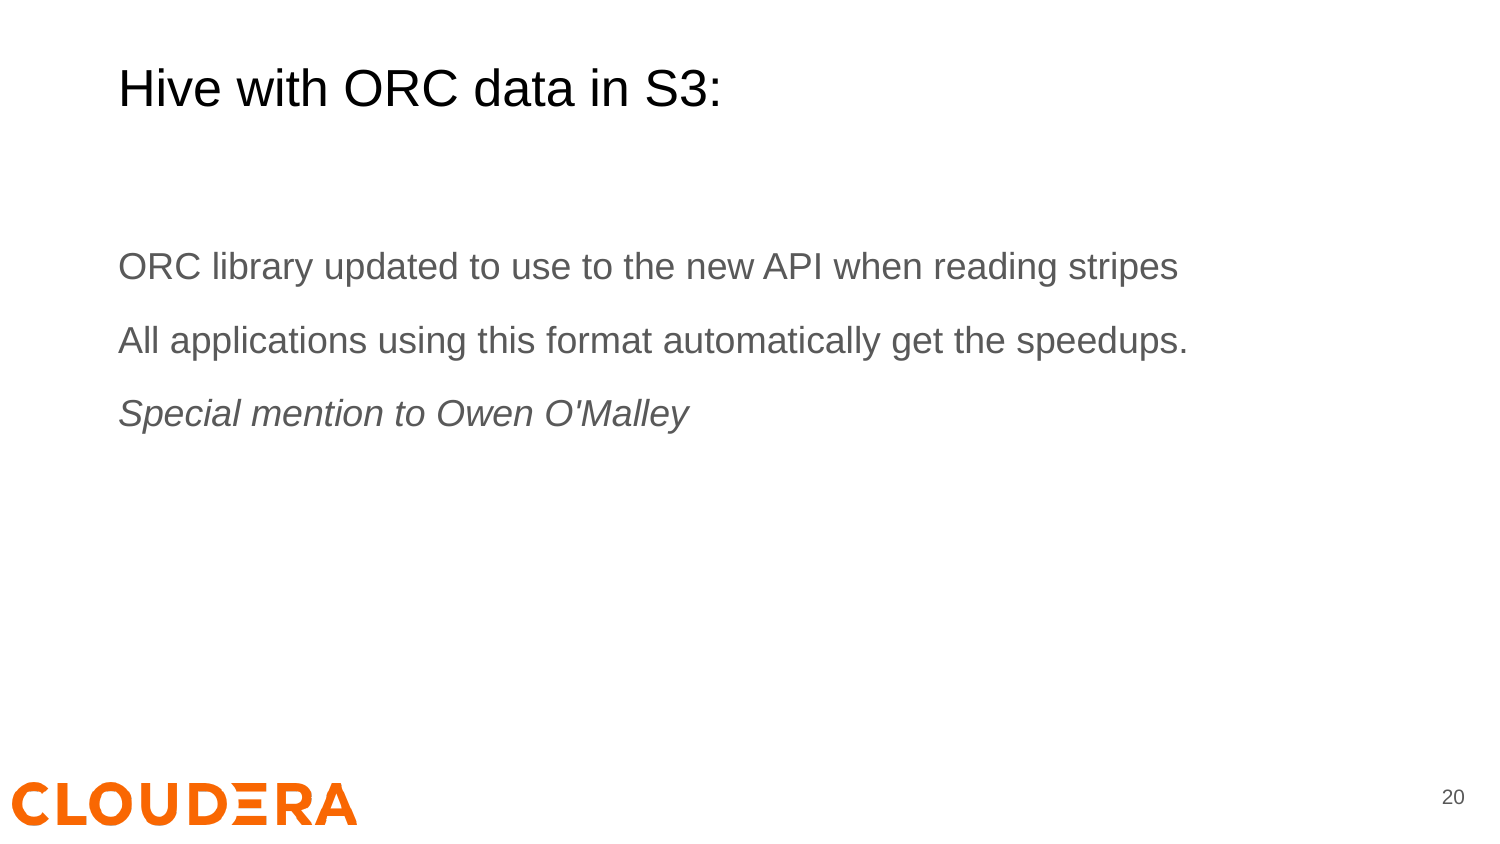

# Hive with ORC data in S3:
ORC library updated to use to the new API when reading stripes
All applications using this format automatically get the speedups.
Special mention to Owen O'Malley